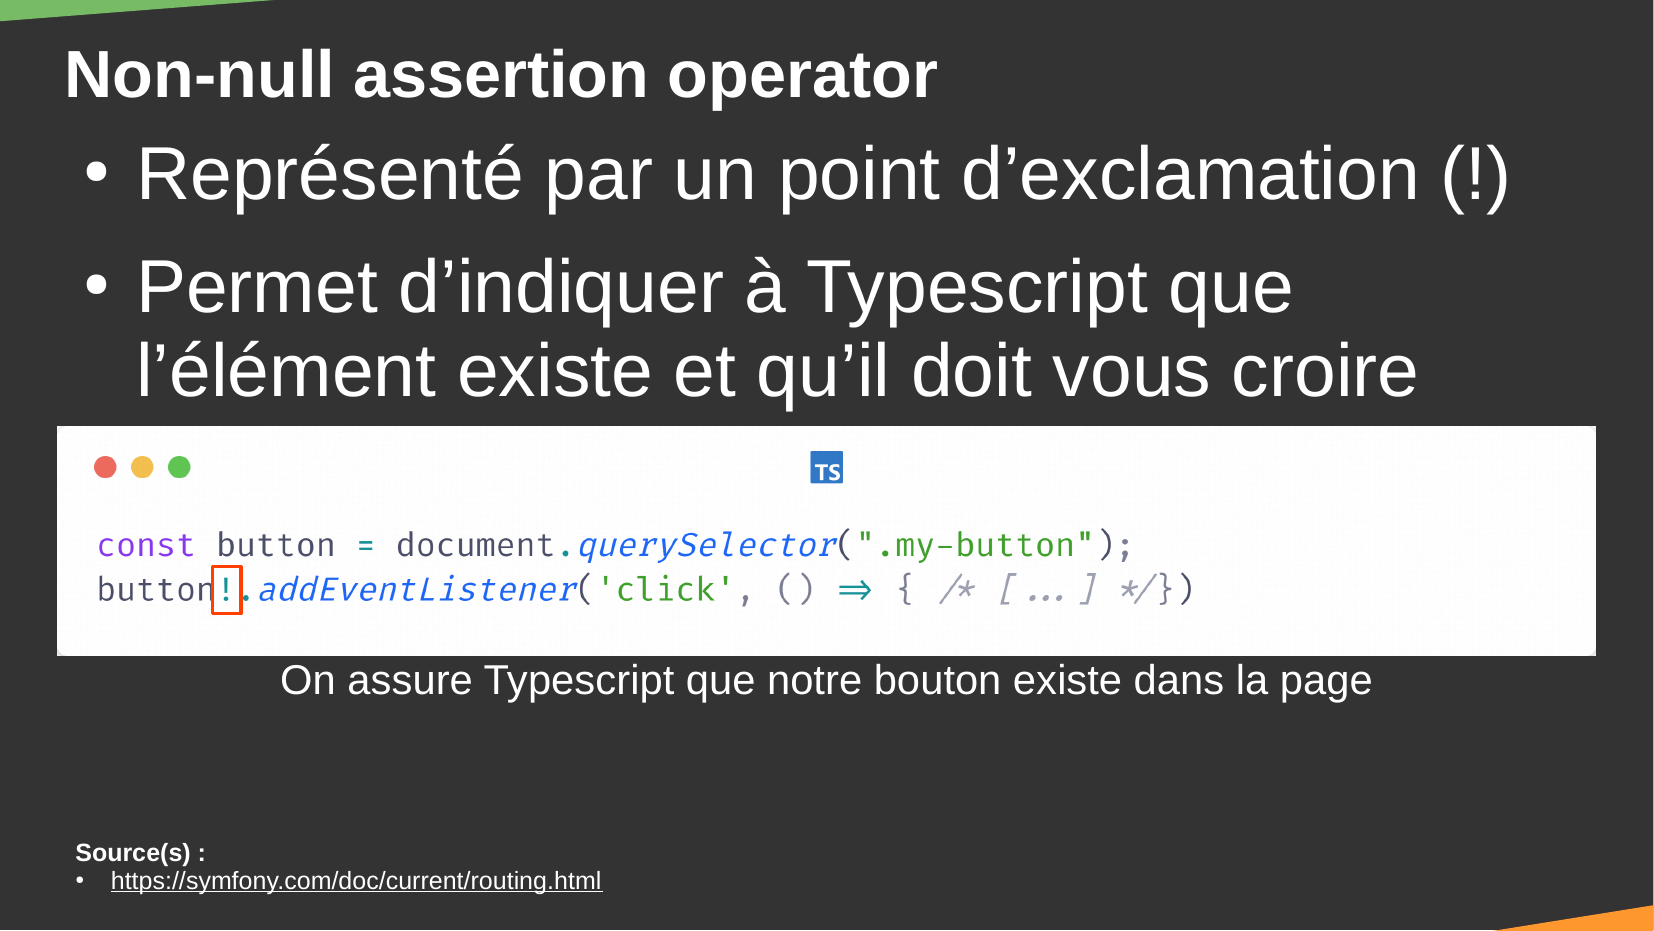

# Non-null assertion operator
Représenté par un point d’exclamation (!)
Permet d’indiquer à Typescript que l’élément existe et qu’il doit vous croire
On assure Typescript que notre bouton existe dans la page
Source(s) :
https://symfony.com/doc/current/routing.html